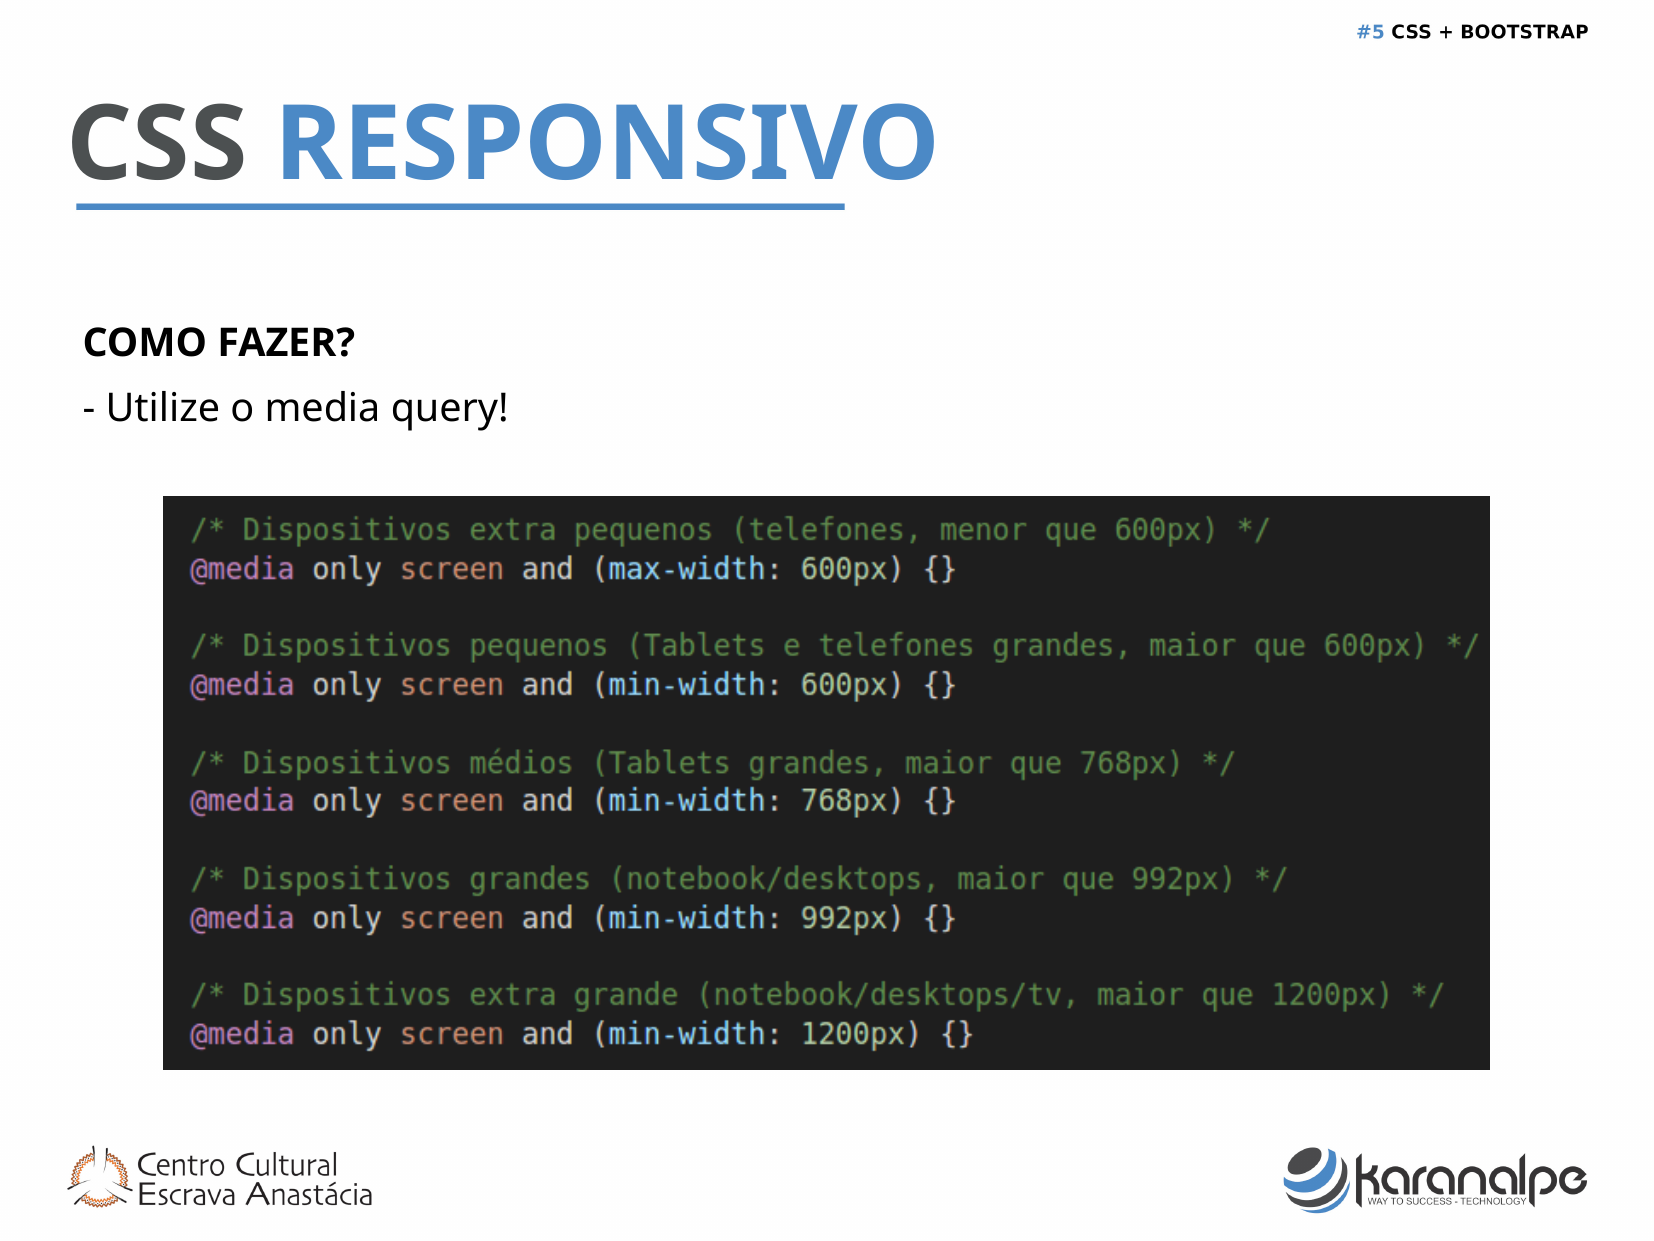

CSS RESPONSIVO
# COMO FAZER?
- Utilize o media query!